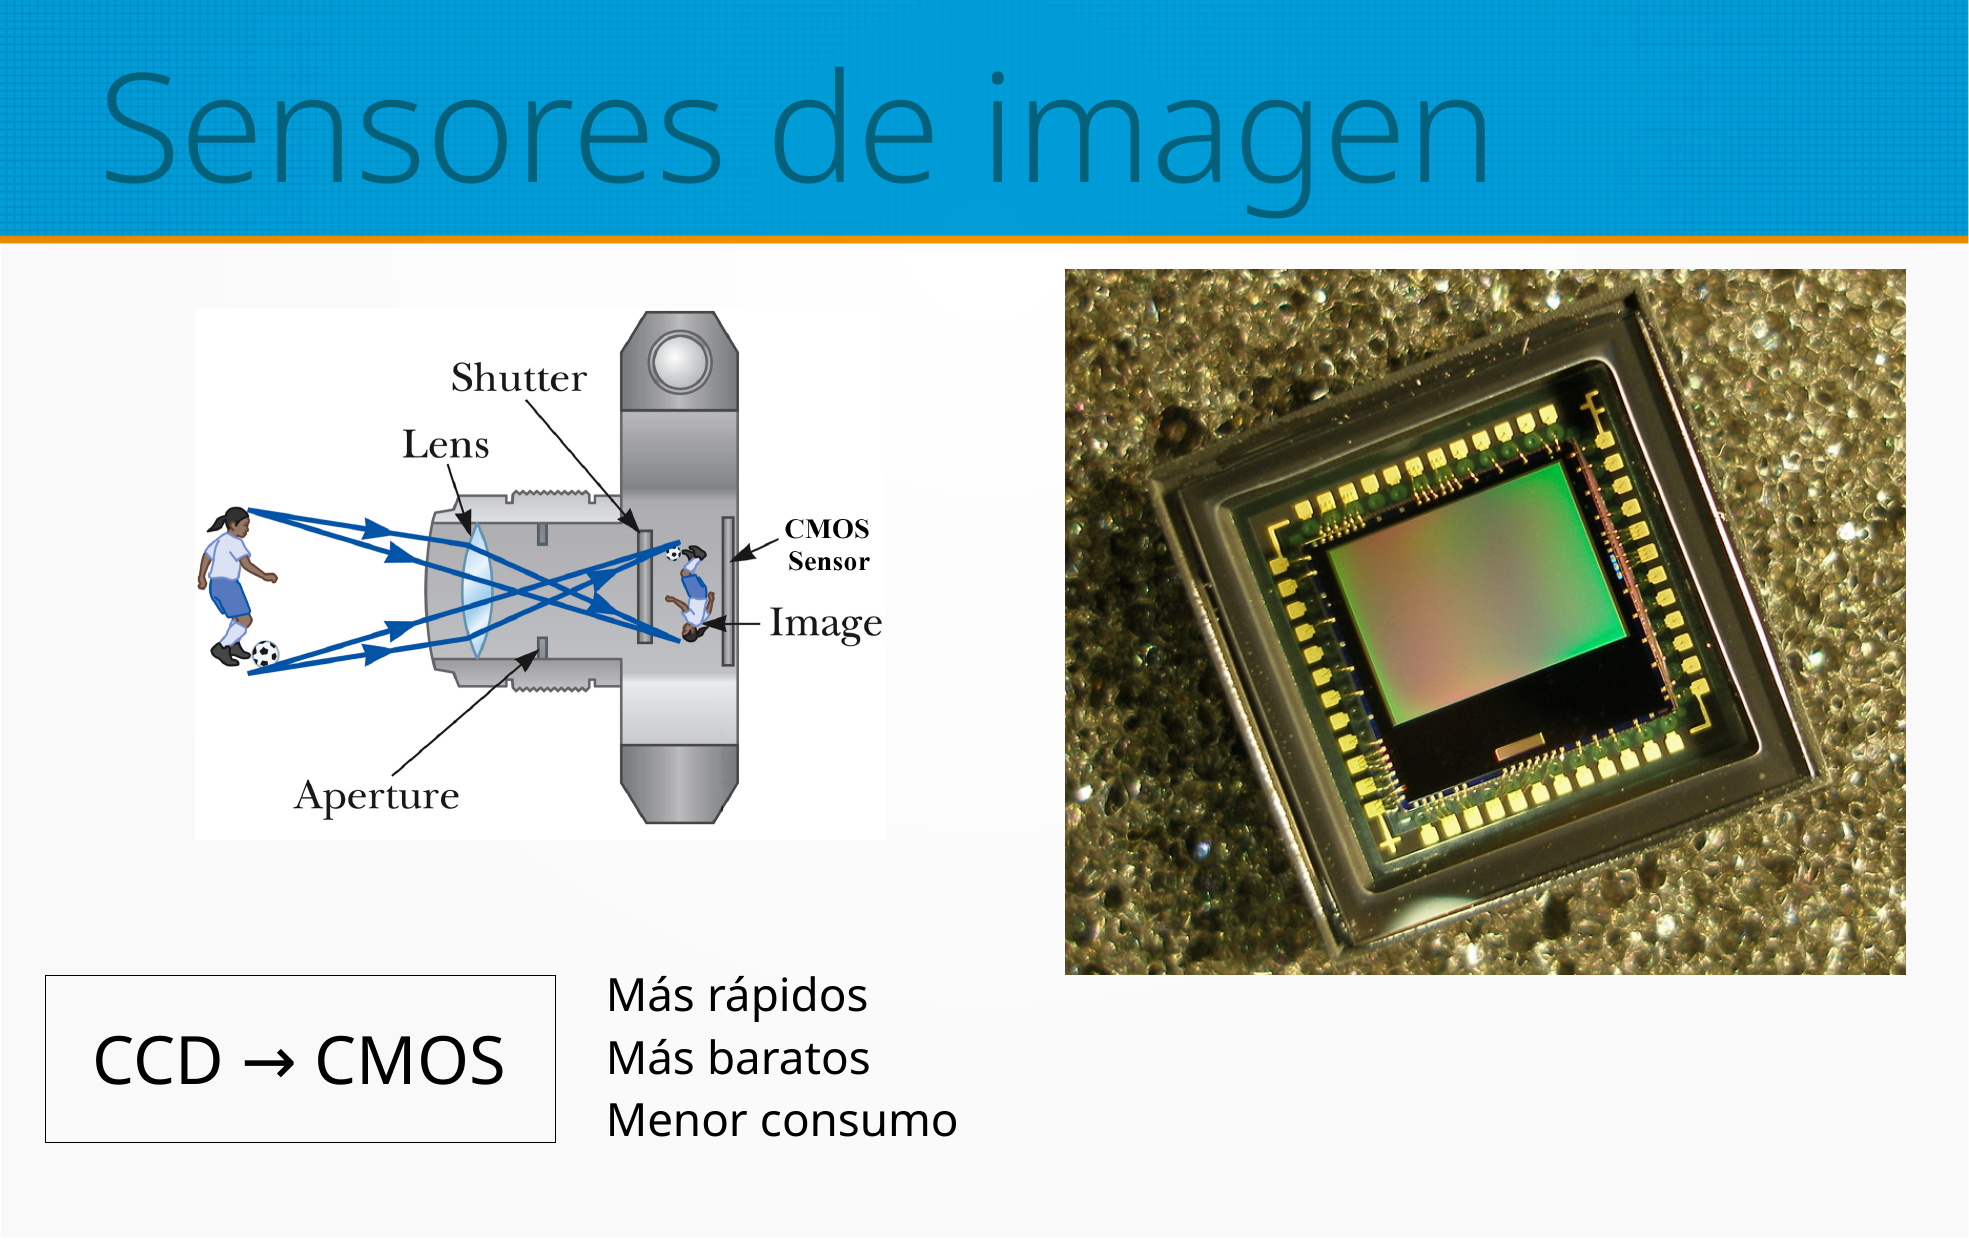

# Sensores de imagen
Más rápidos
Más baratos
Menor consumo
CCD → CMOS